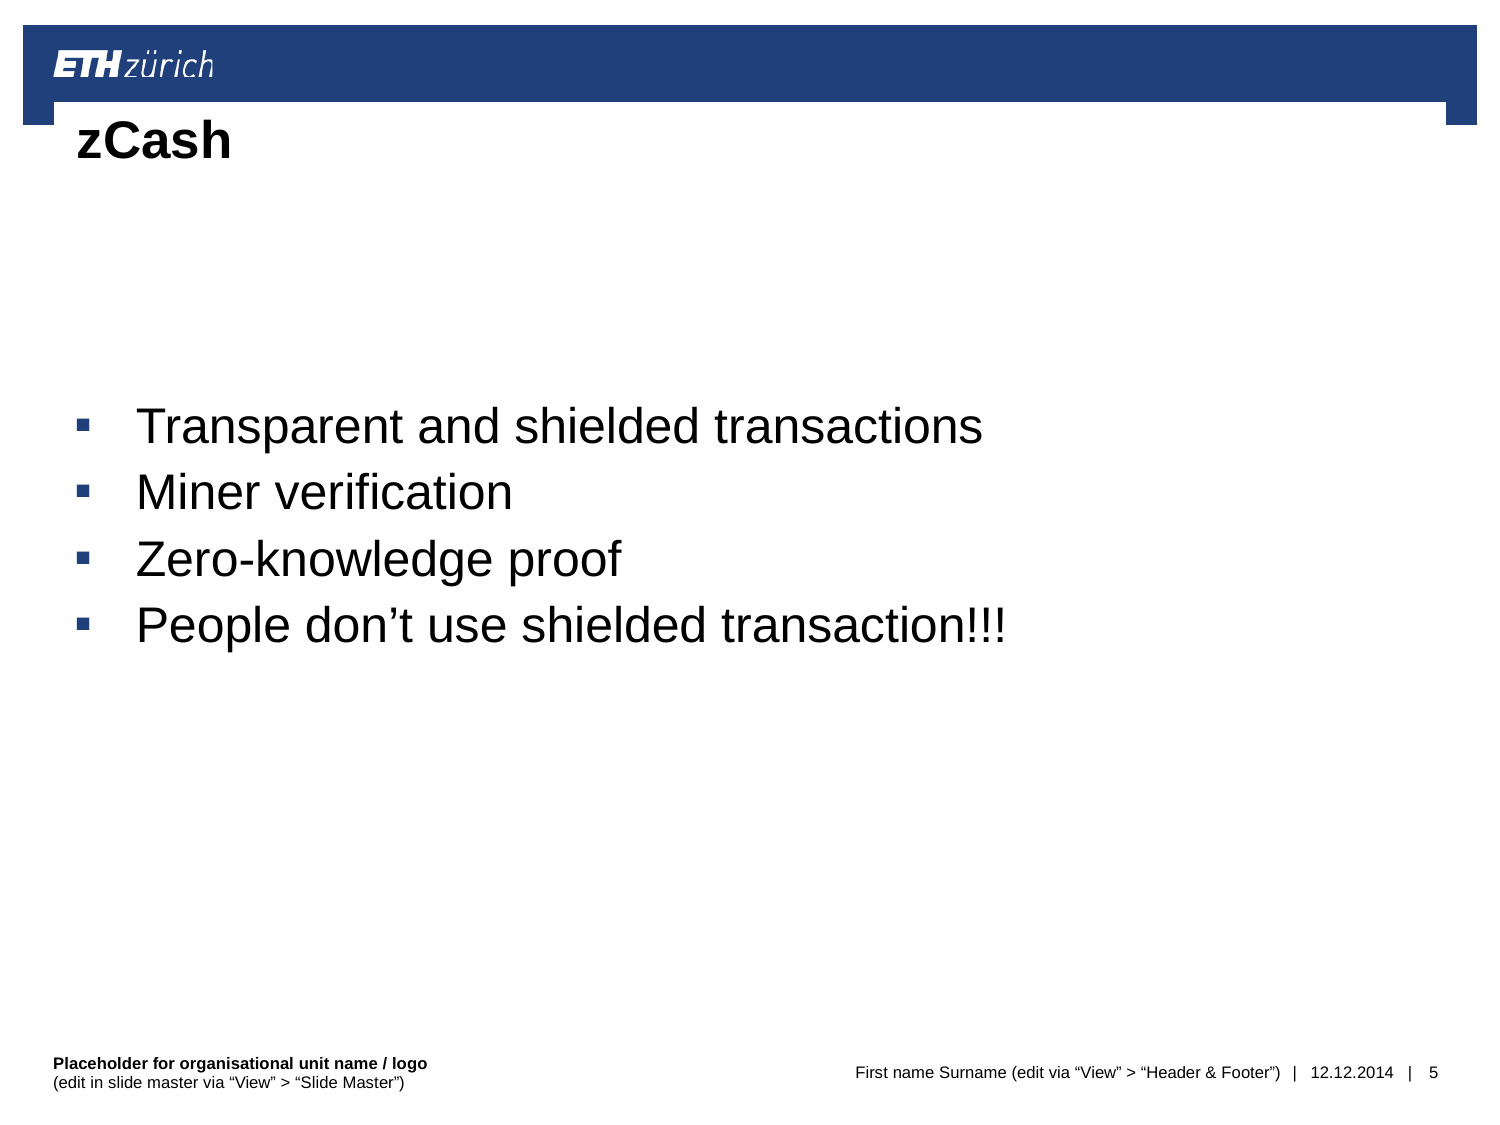

# zCash
Transparent and shielded transactions
Miner verification
Zero-knowledge proof
People don’t use shielded transaction!!!
First name Surname (edit via “View” > “Header & Footer”)
12.12.2014
5